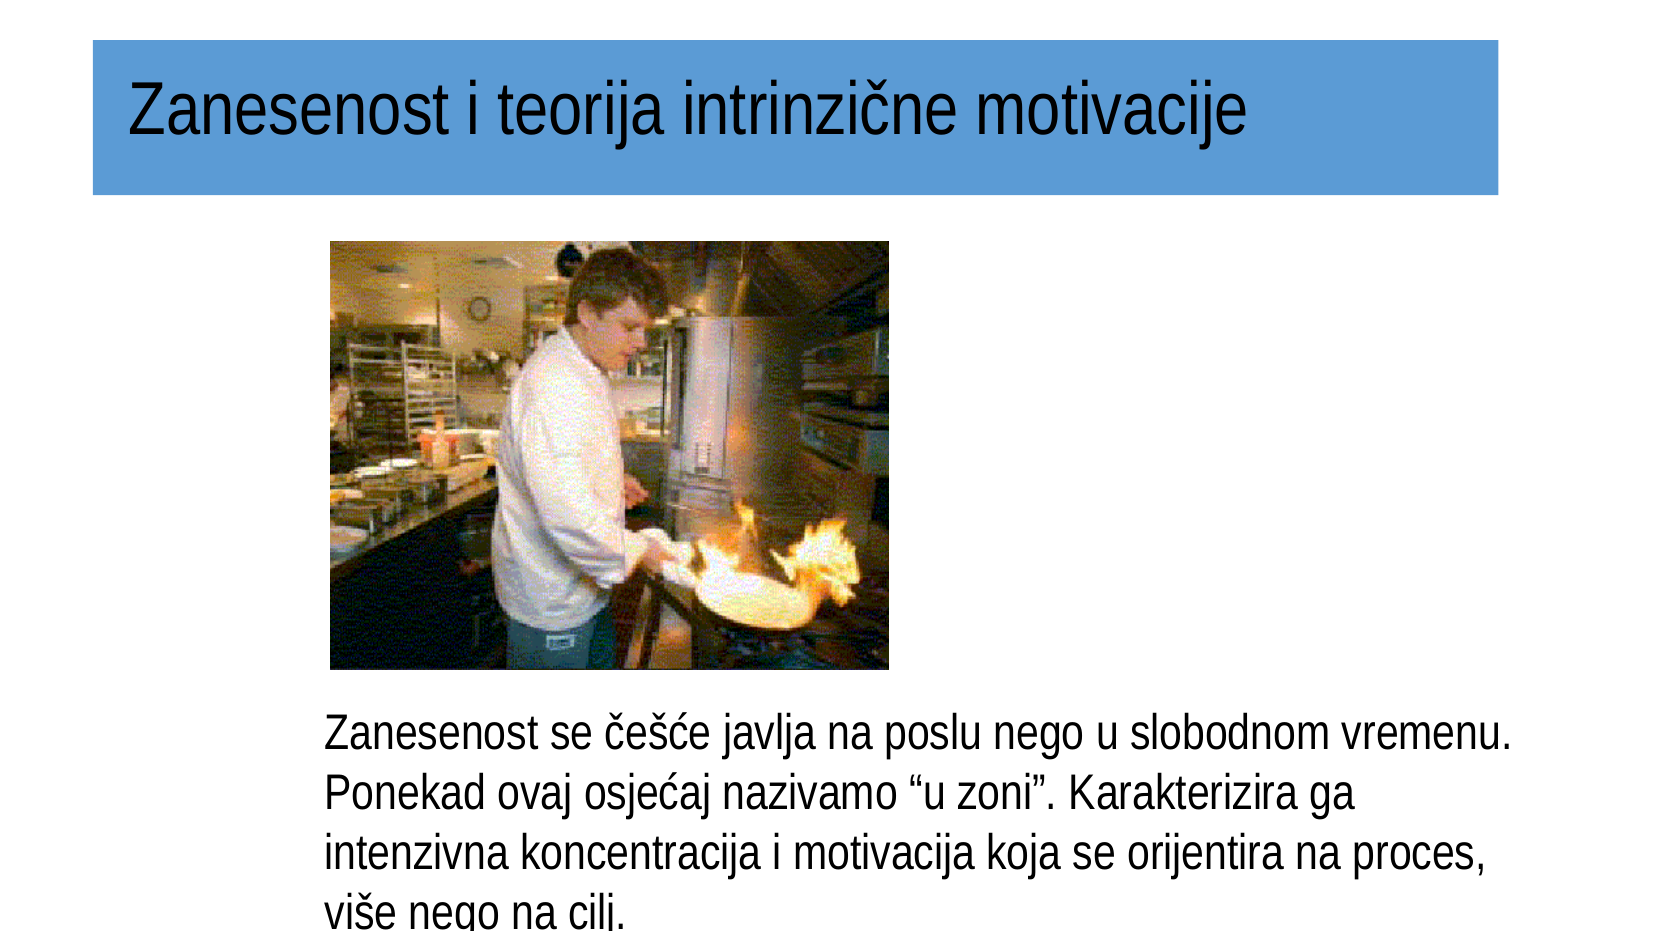

# Zanesenost i teorija intrinzične motivacije
Zanesenost se češće javlja na poslu nego u slobodnom vremenu. Ponekad ovaj osjećaj nazivamo “u zoni”. Karakterizira ga intenzivna koncentracija i motivacija koja se orijentira na proces, više nego na cilj.